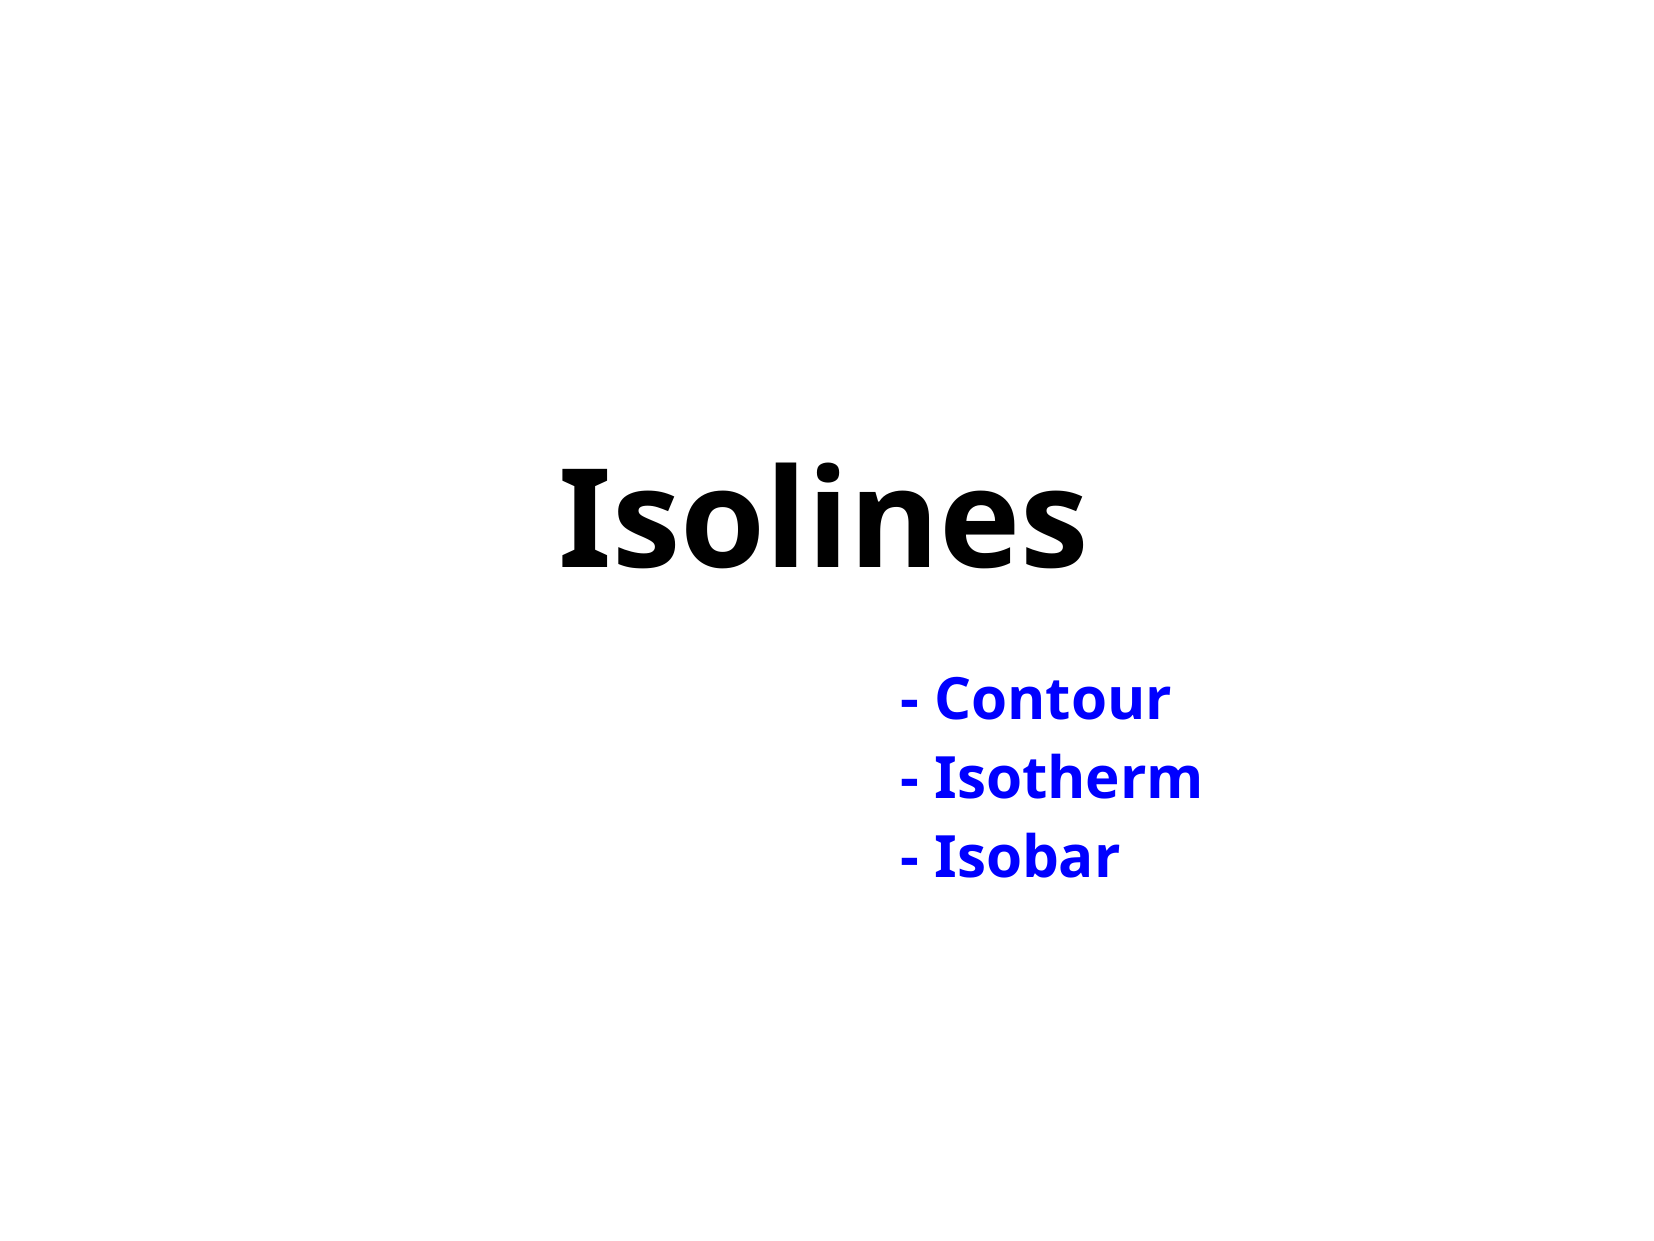

Isolines
- Contour
- Isotherm
- Isobar